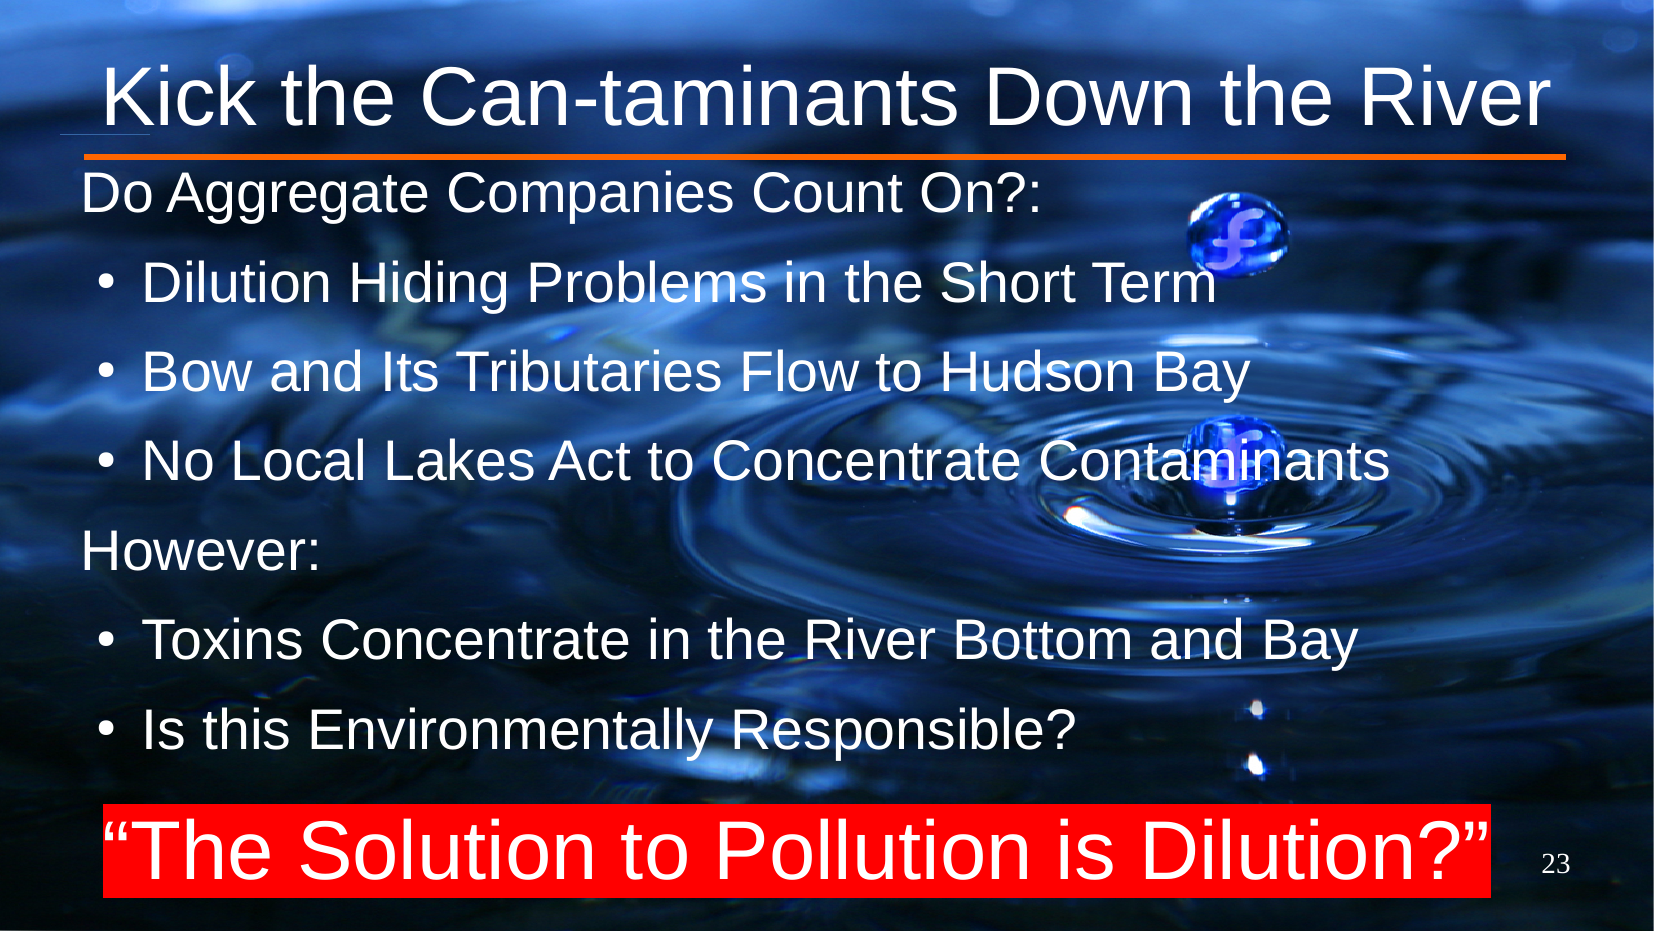

# Kick the Can-taminants Down the River
Do Aggregate Companies Count On?:
Dilution Hiding Problems in the Short Term
Bow and Its Tributaries Flow to Hudson Bay
No Local Lakes Act to Concentrate Contaminants
However:
Toxins Concentrate in the River Bottom and Bay
Is this Environmentally Responsible?
“The Solution to Pollution is Dilution?”
Aggregate Mines are MINES!
23